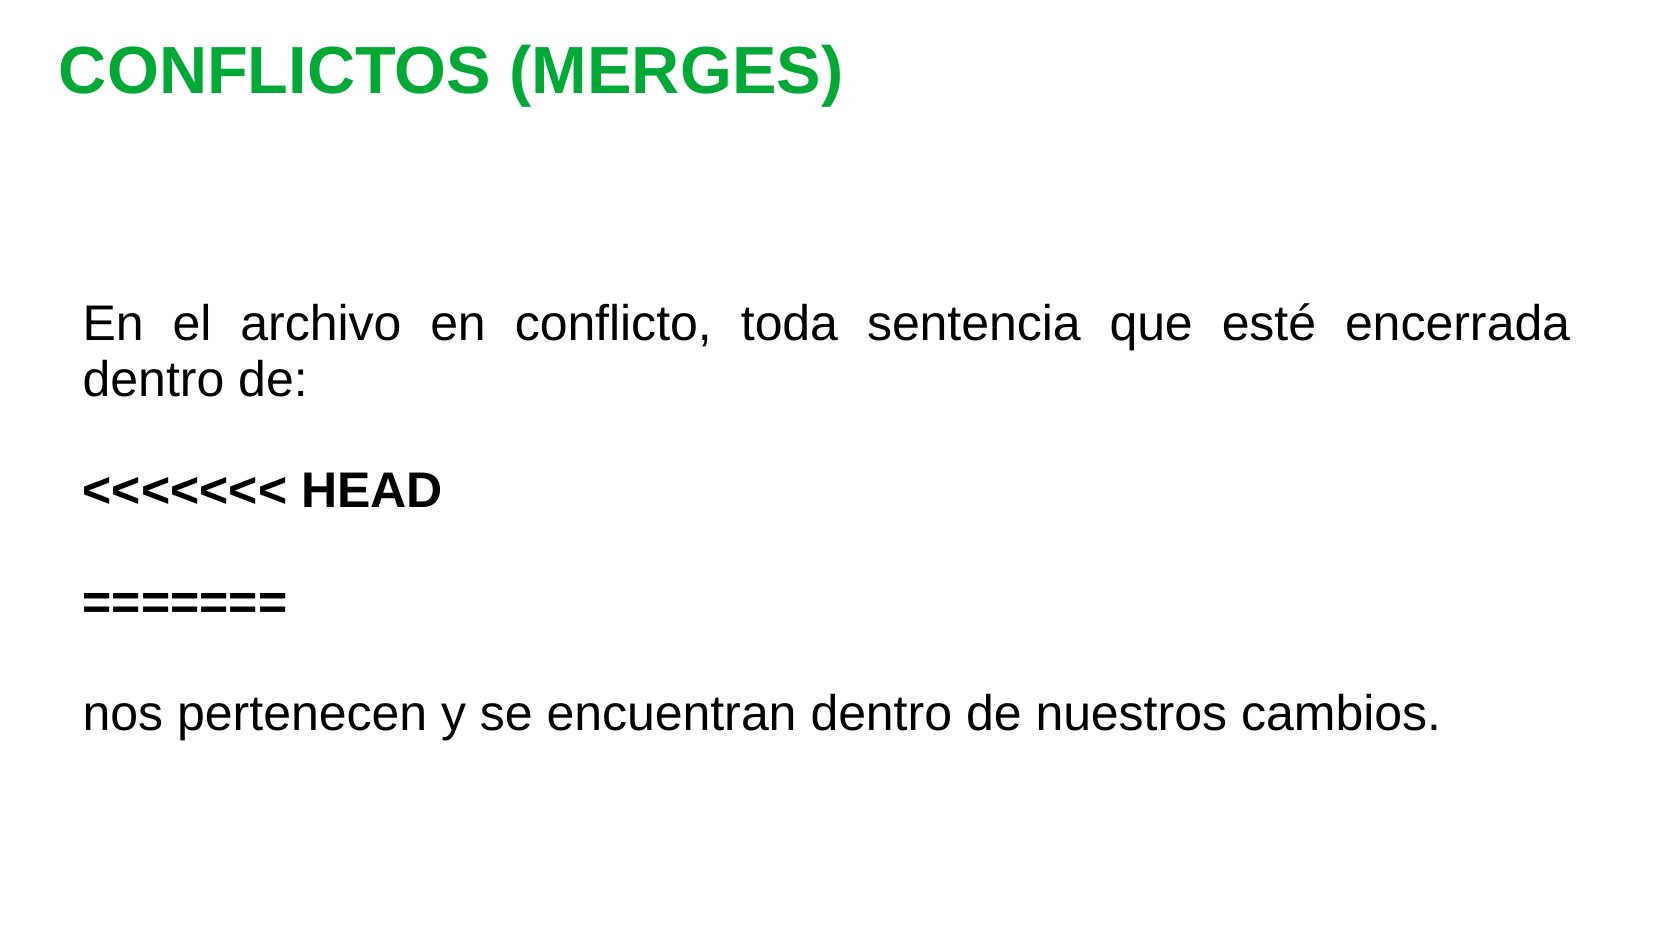

CONFLICTOS (MERGES)
# En el archivo en conflicto, toda sentencia que esté encerrada dentro de:
<<<<<<< HEAD
=======
nos pertenecen y se encuentran dentro de nuestros cambios.